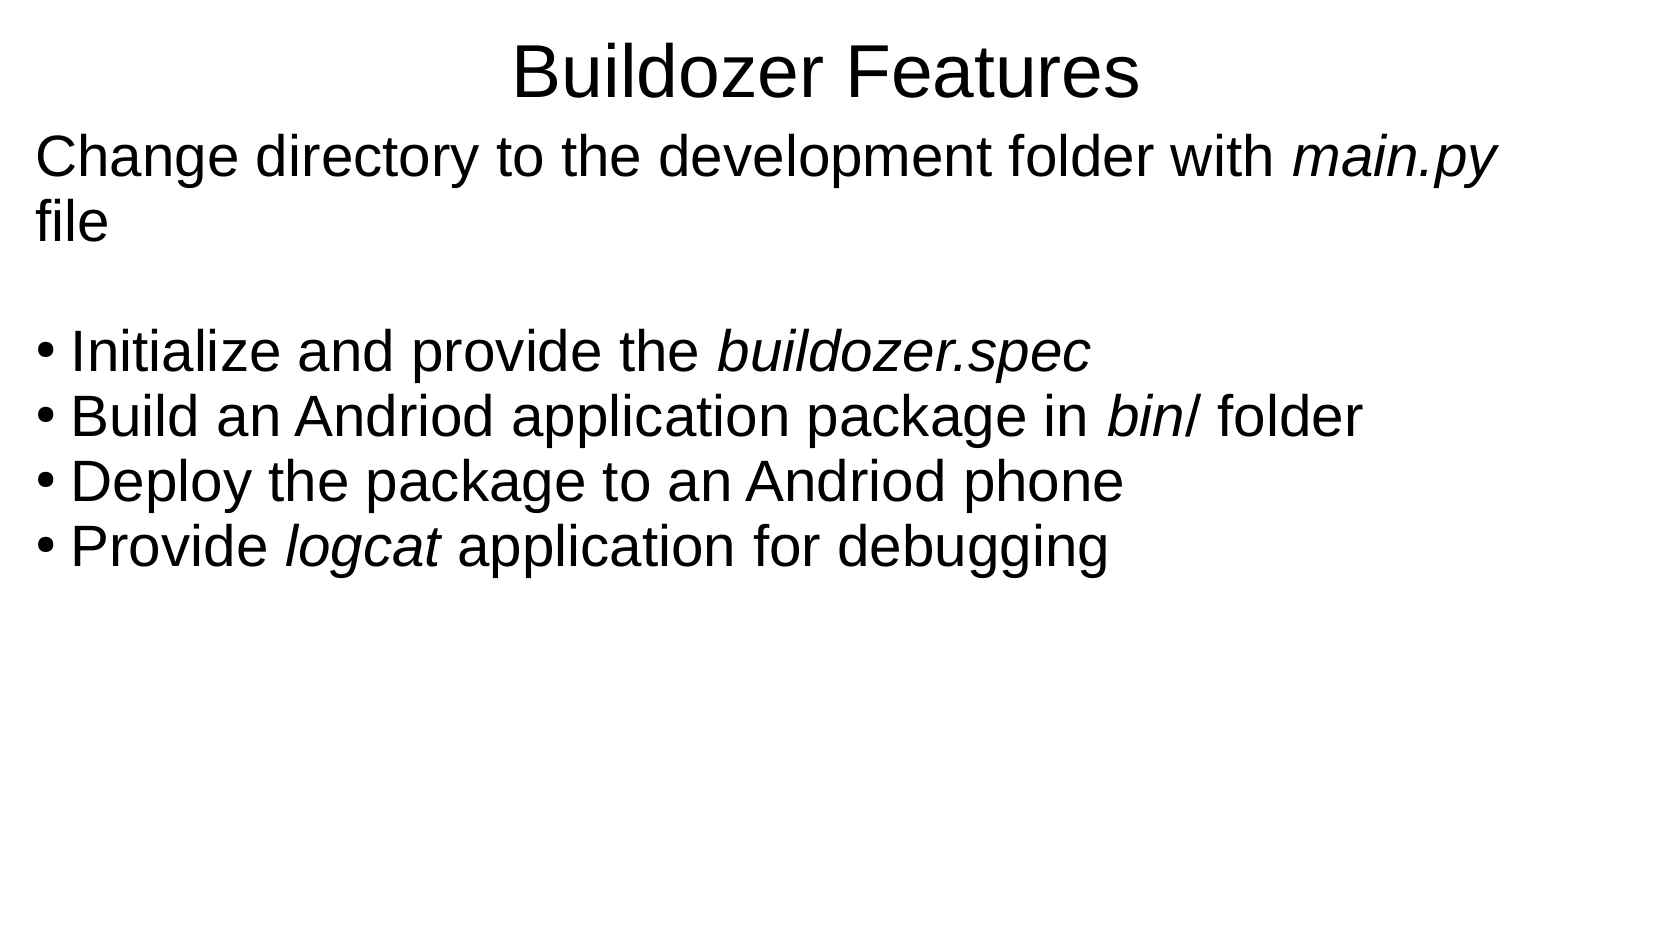

# Buildozer Features
Change directory to the development folder with main.py file
Initialize and provide the buildozer.spec
Build an Andriod application package in bin/ folder
Deploy the package to an Andriod phone
Provide logcat application for debugging